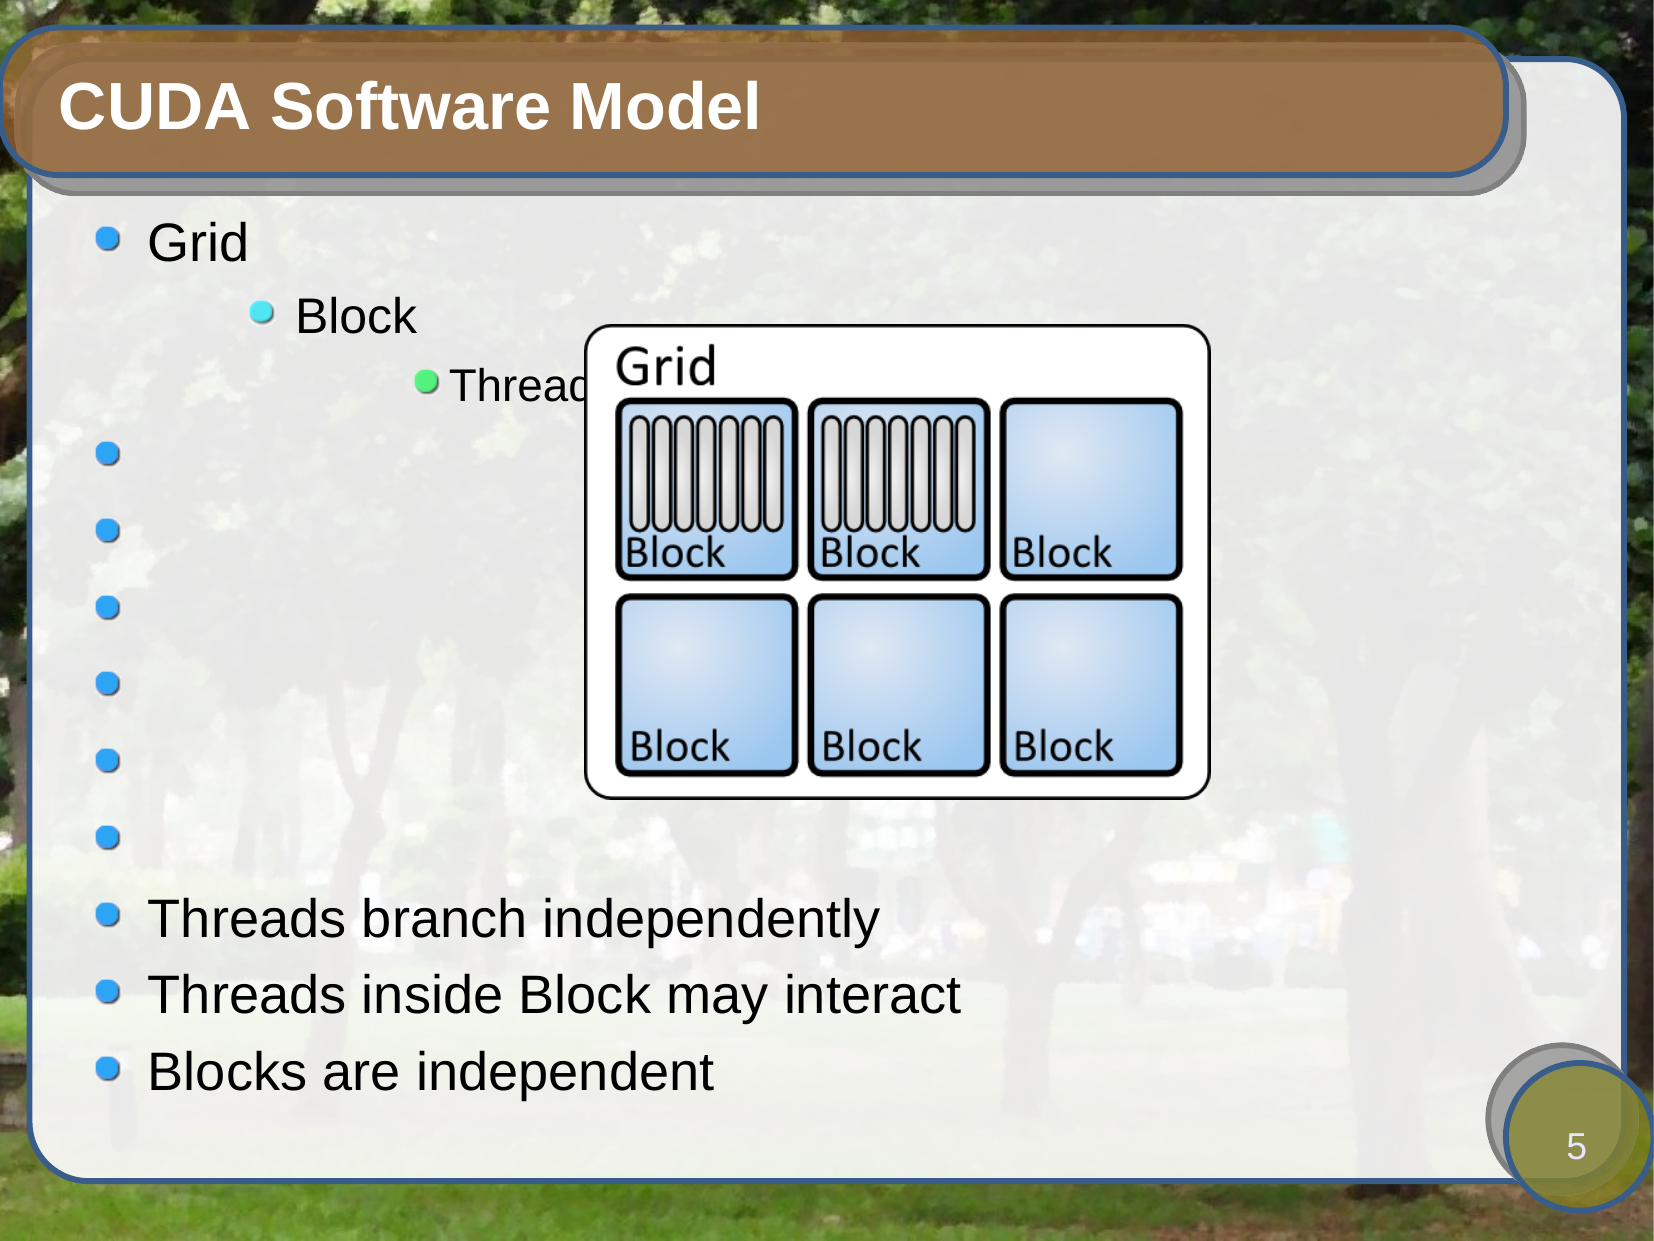

# CUDA Software Model
Grid
Block
Thread
Threads branch independently
Threads inside Block may interact
Blocks are independent